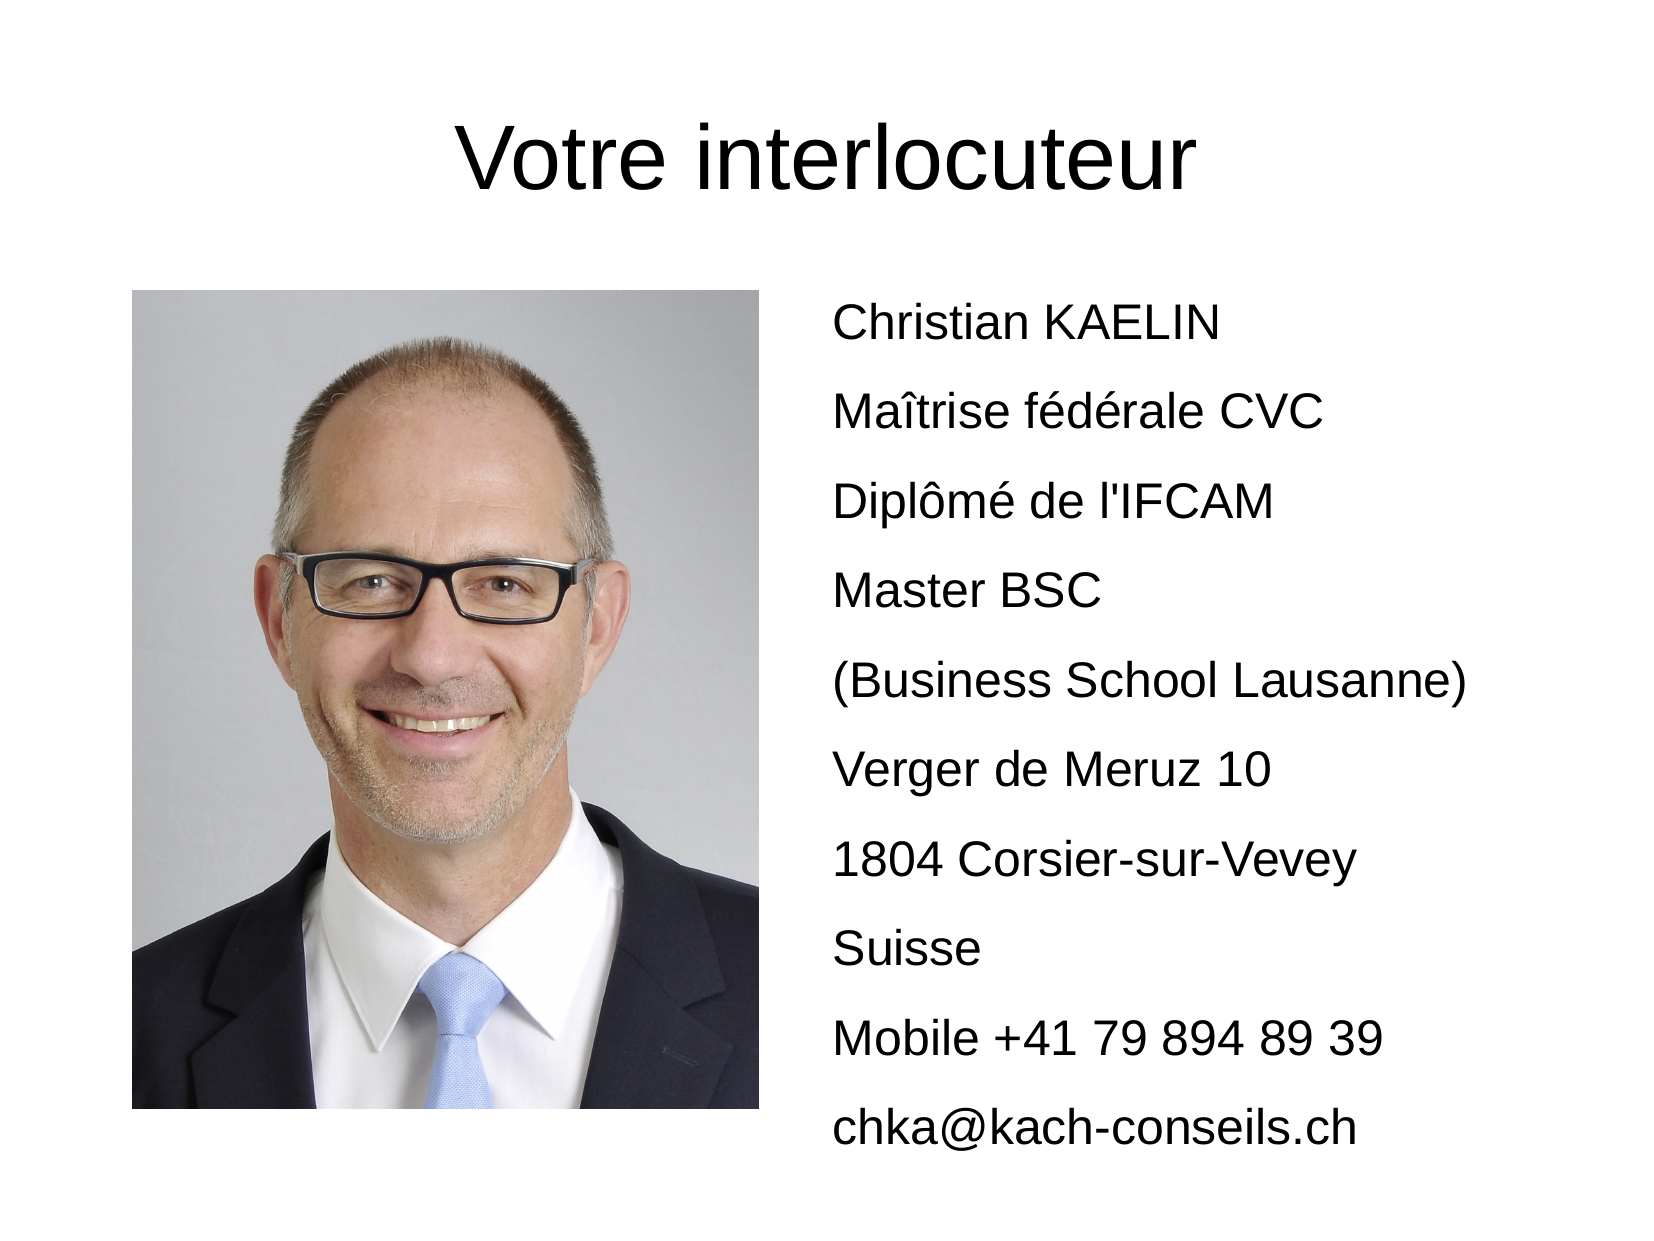

# Votre interlocuteur
Christian KAELIN
Maîtrise fédérale CVC
Diplômé de l'IFCAM
Master BSC
(Business School Lausanne)
Verger de Meruz 10
1804 Corsier-sur-Vevey
Suisse
Mobile +41 79 894 89 39
chka@kach-conseils.ch